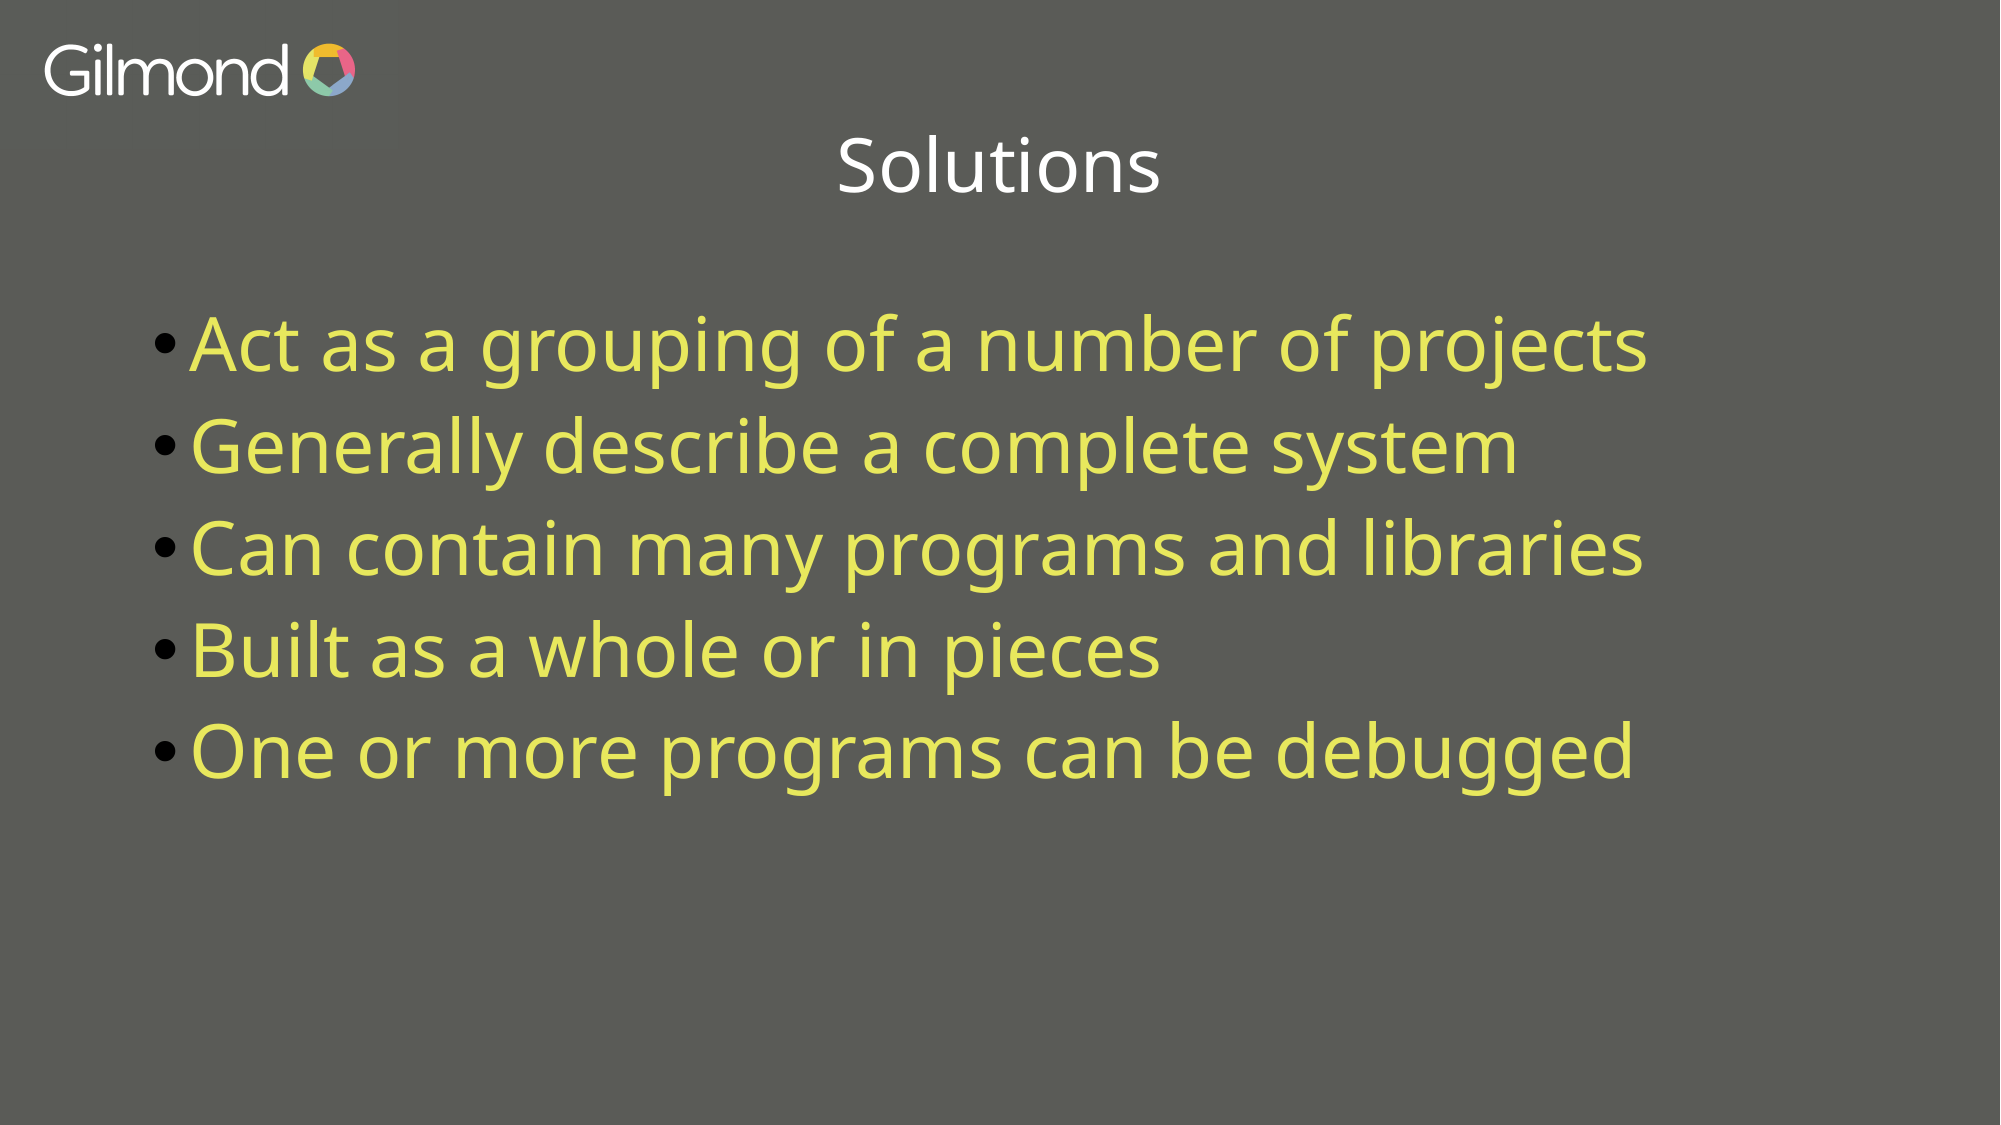

# Solutions
Act as a grouping of a number of projects
Generally describe a complete system
Can contain many programs and libraries
Built as a whole or in pieces
One or more programs can be debugged